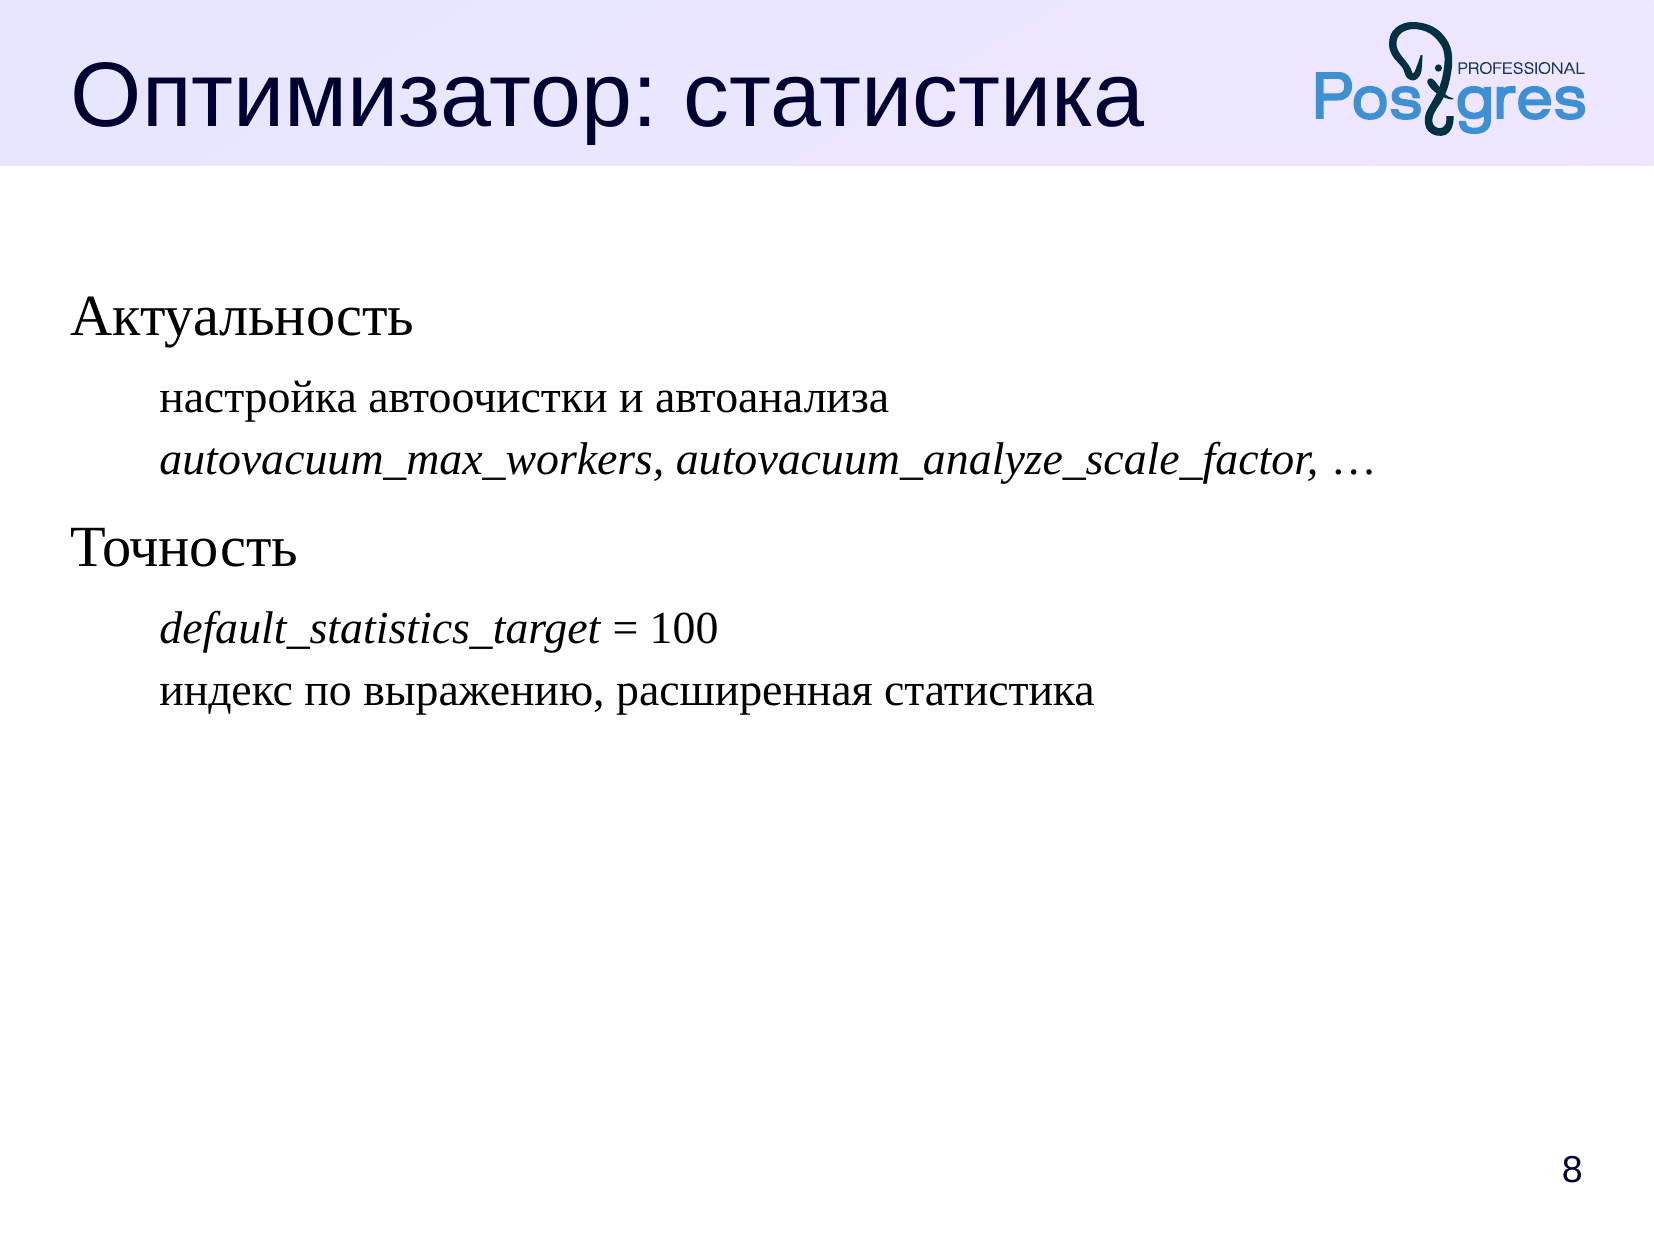

# Оптимизатор: статистика
Актуальность
настройка автоочистки и автоанализа
autovacuum_max_workers, autovacuum_analyze_scale_factor, …
Точность
default_statistics_target = 100
индекс по выражению, расширенная статистика